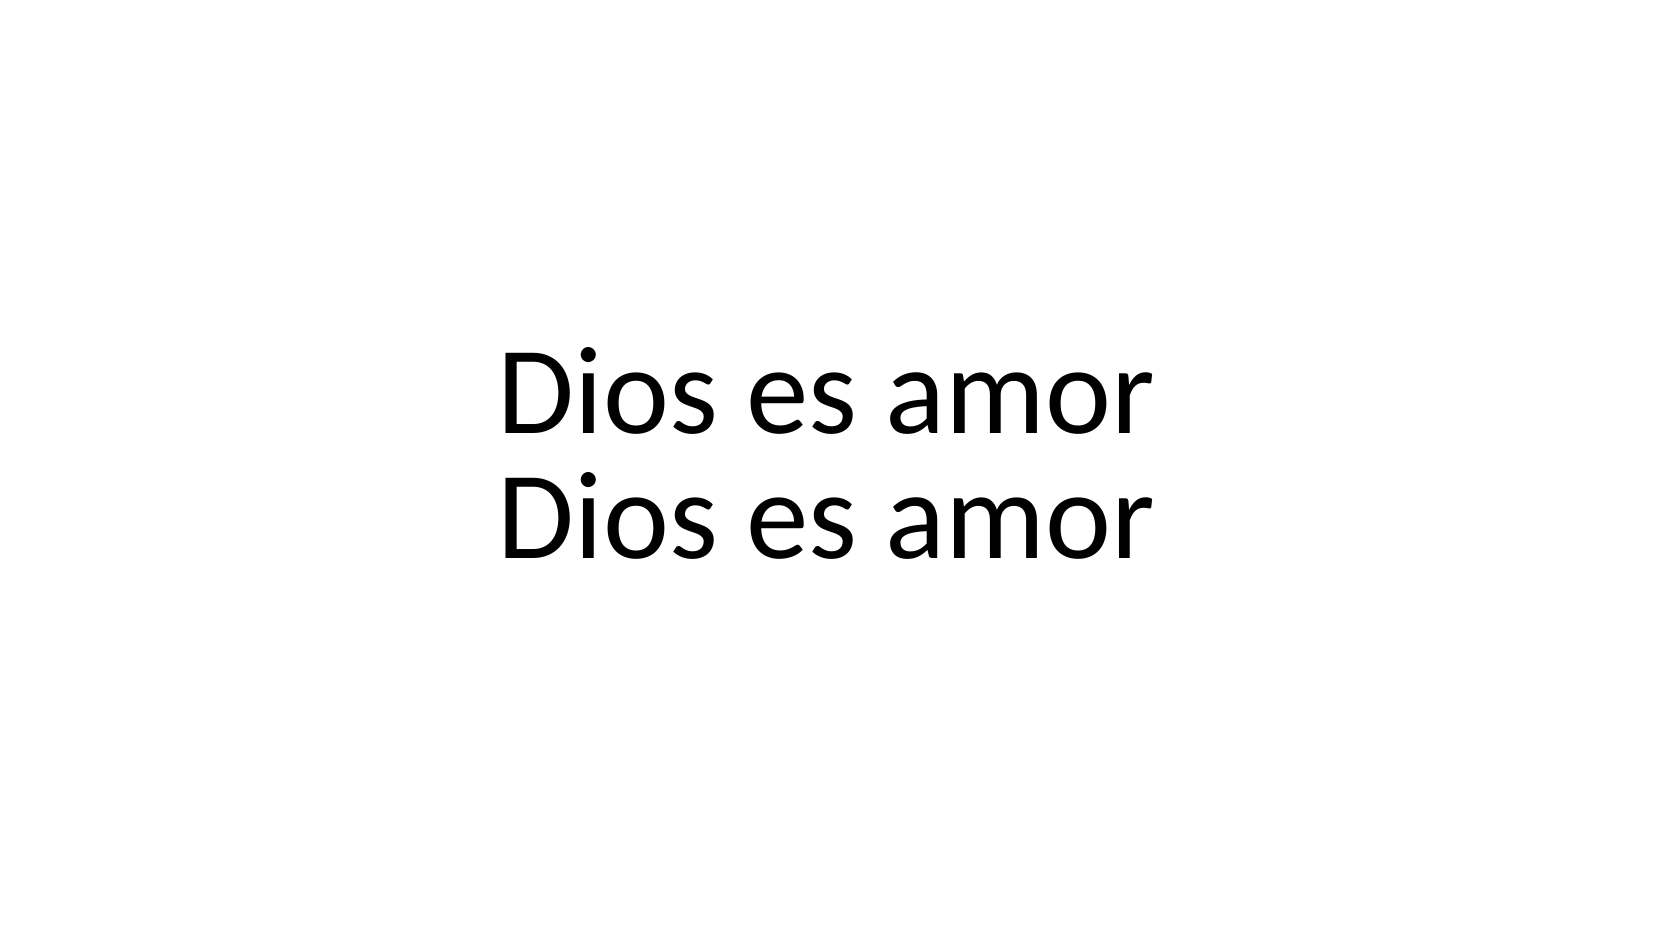

# Dios es amor Dios es amor